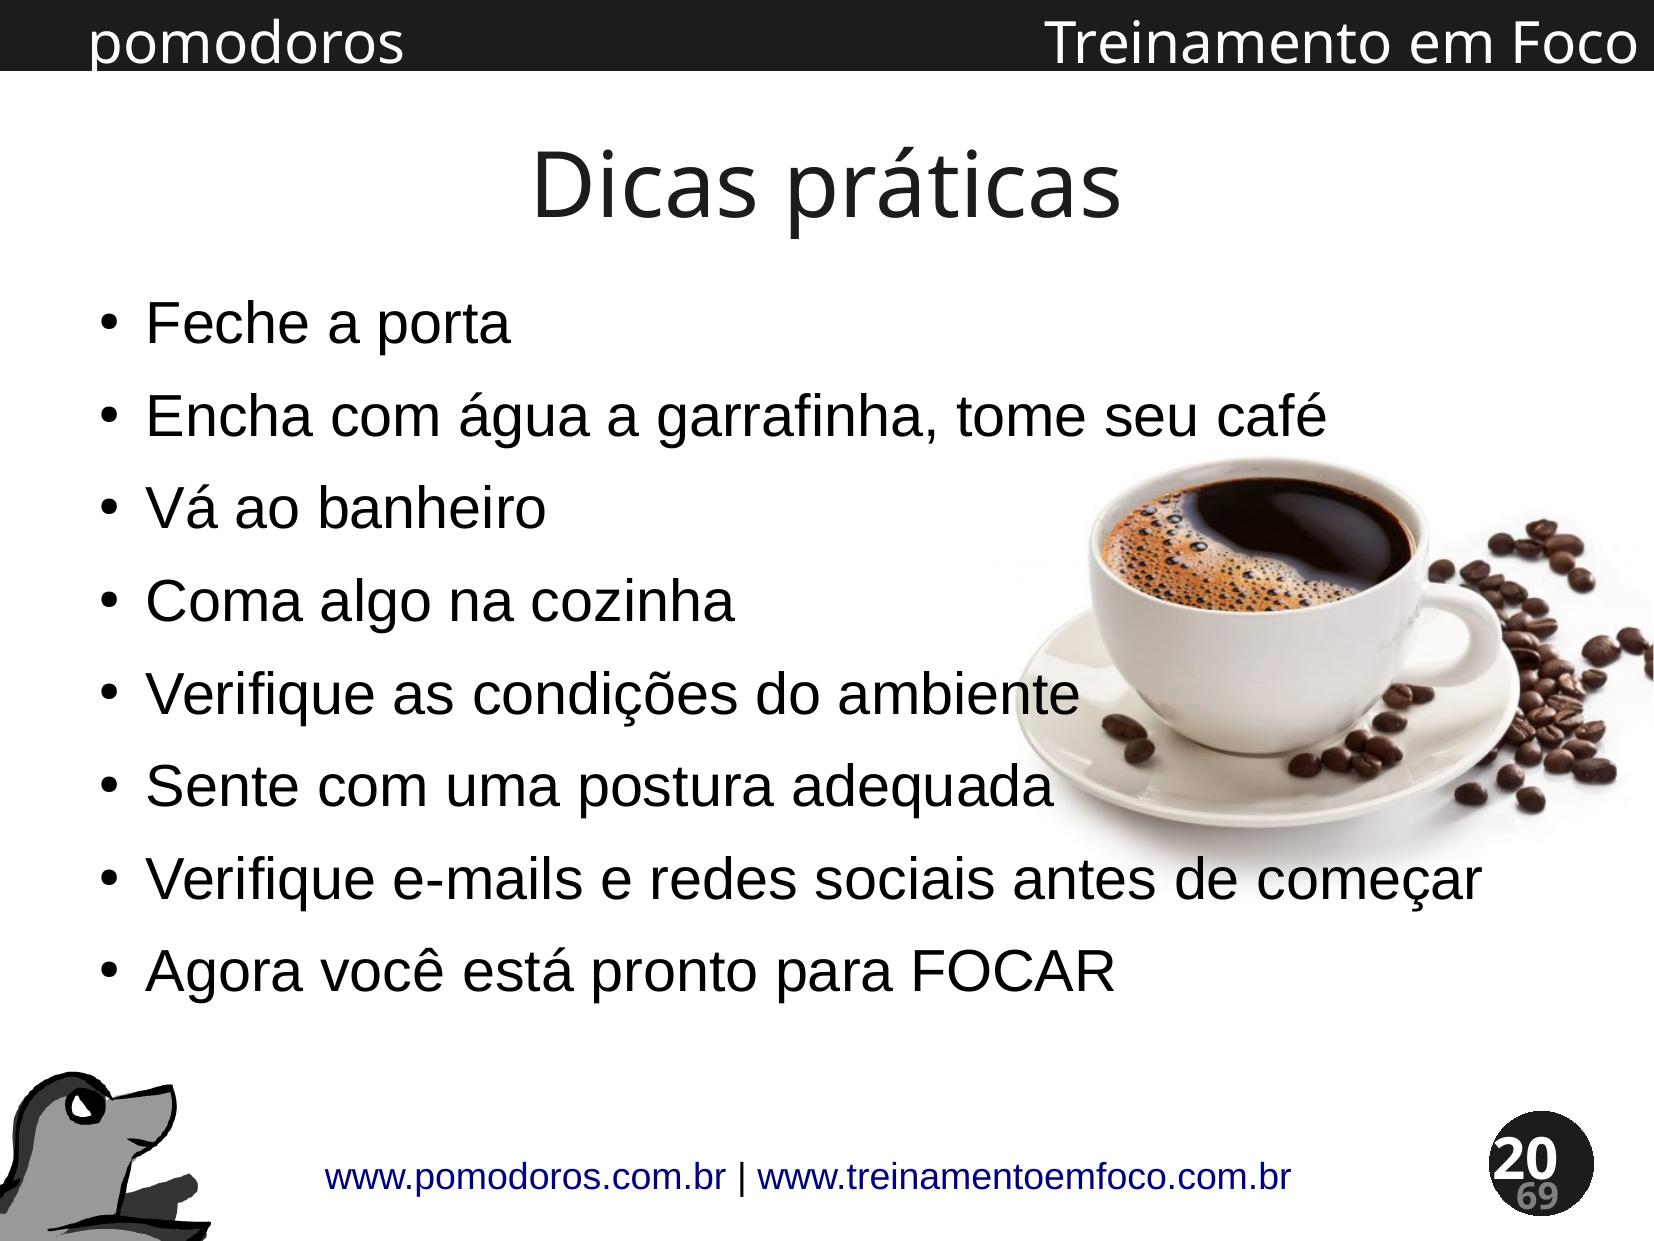

# Dicas práticas
Feche a porta
Encha com água a garrafinha, tome seu café
Vá ao banheiro
Coma algo na cozinha
Verifique as condições do ambiente
Sente com uma postura adequada
Verifique e-mails e redes sociais antes de começar
Agora você está pronto para FOCAR